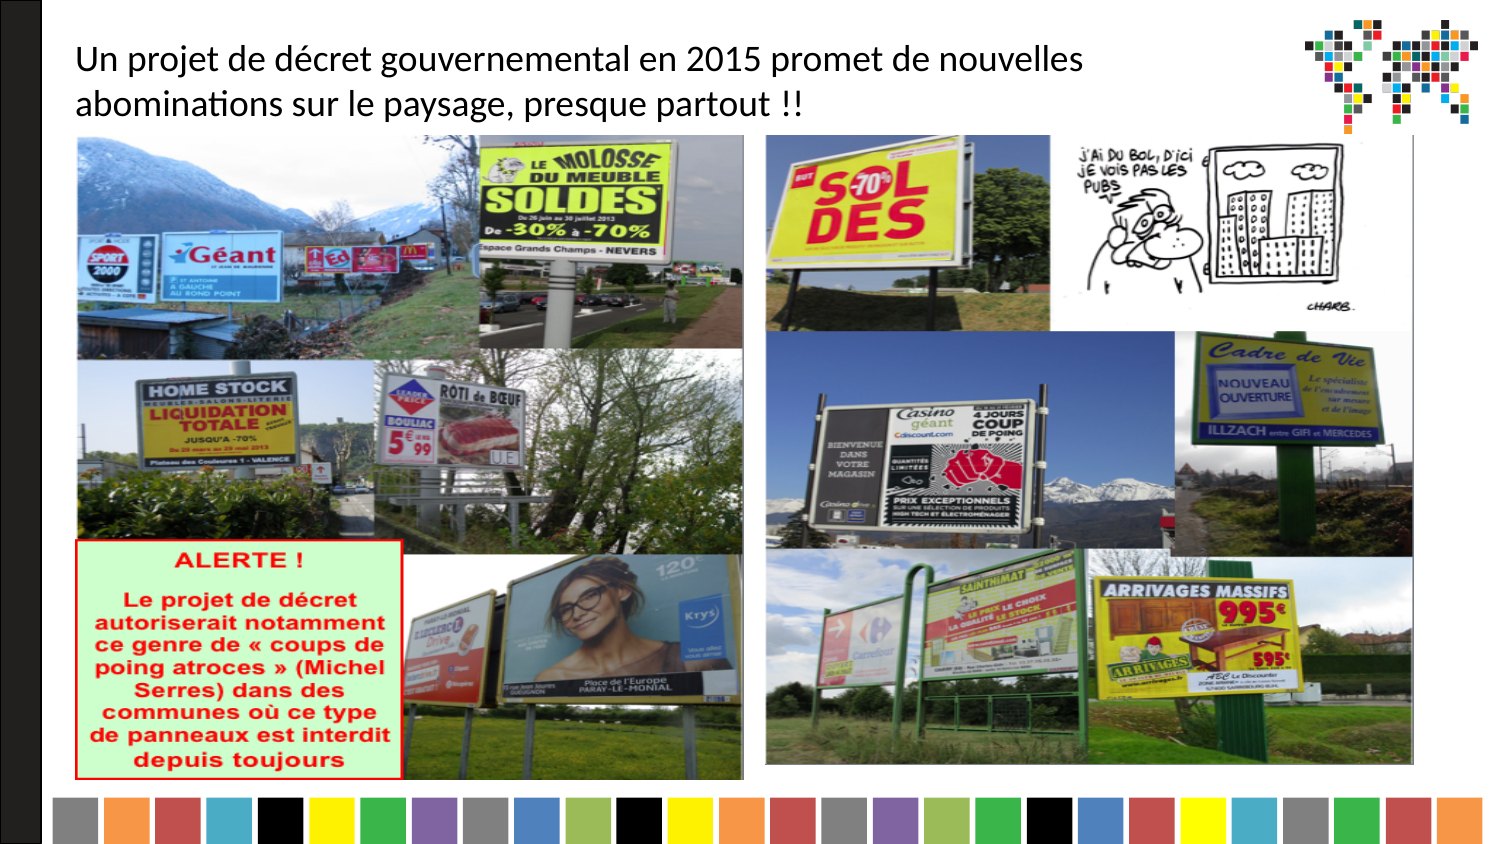

Un projet de décret gouvernemental en 2015 promet de nouvelles abominations sur le paysage, presque partout !!